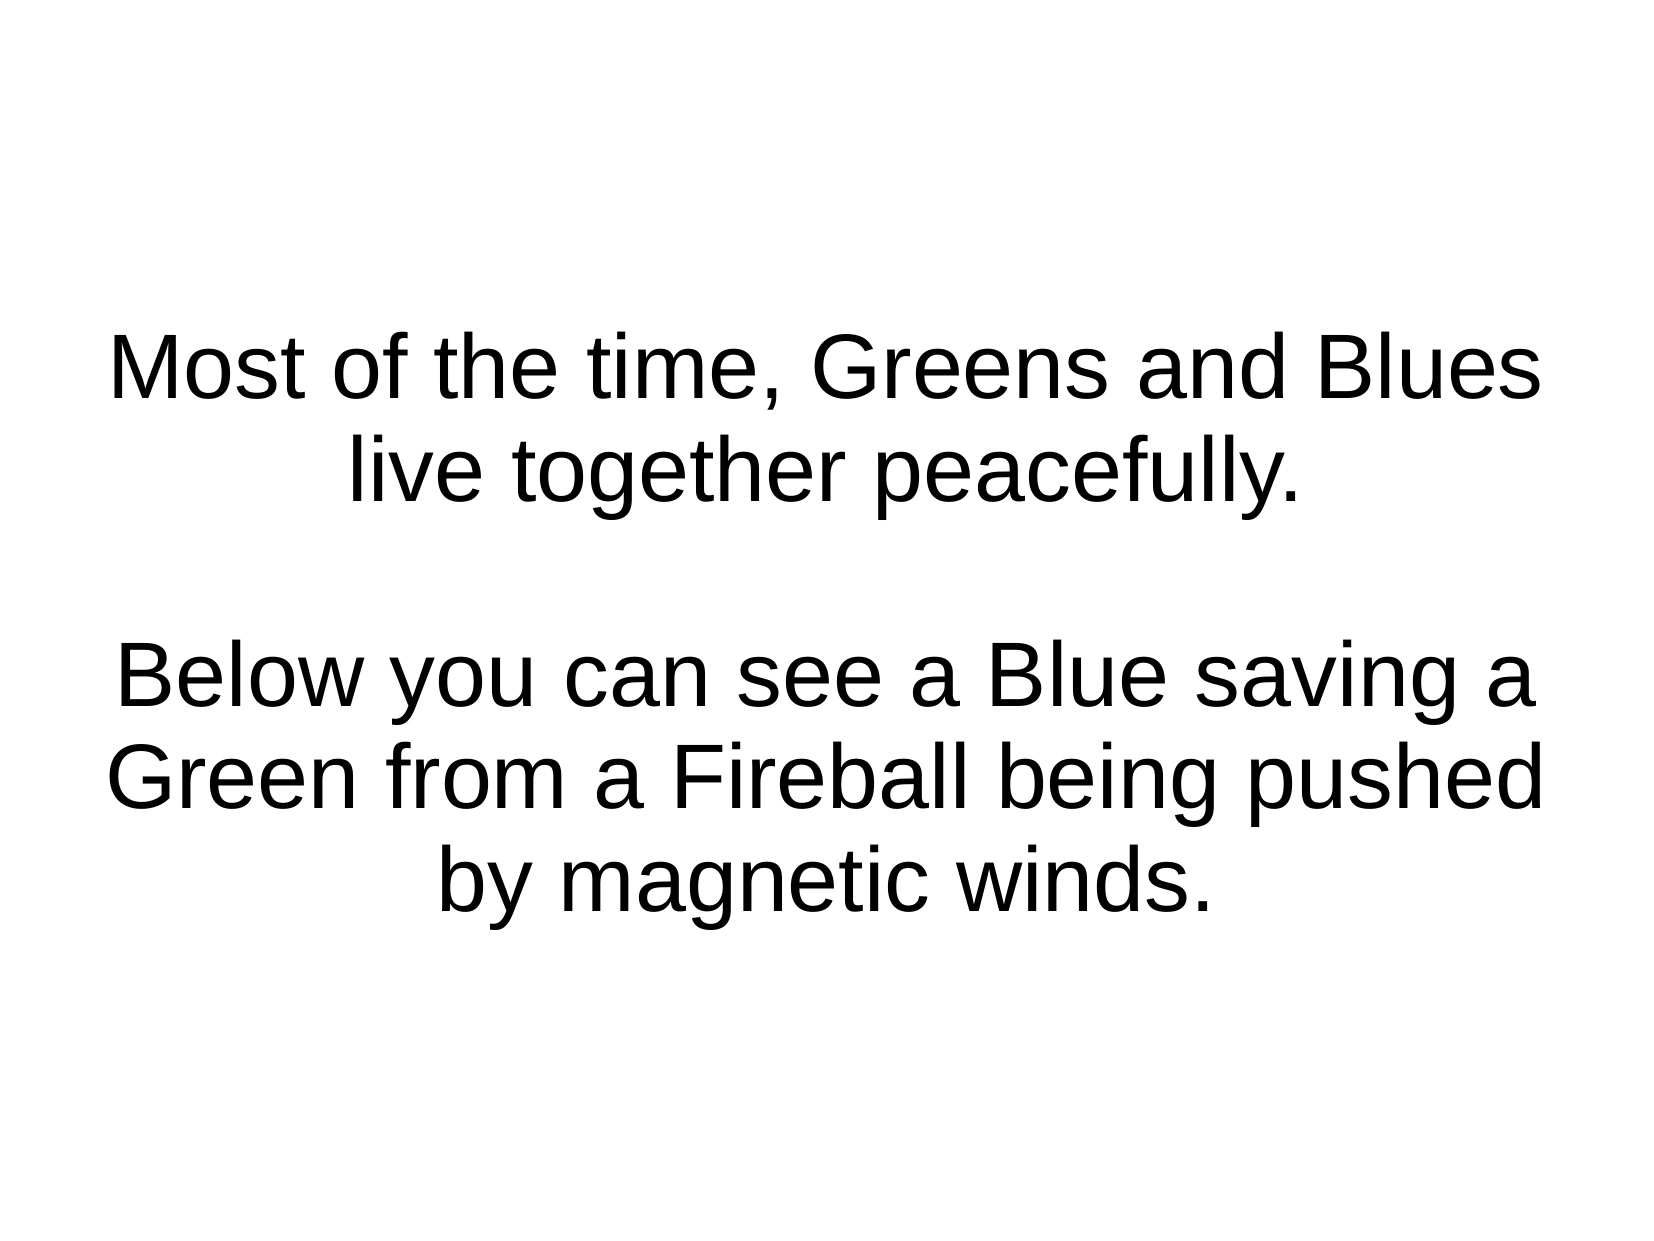

# Most of the time, Greens and Blues live together peacefully. Below you can see a Blue saving a Green from a Fireball being pushed by magnetic winds.